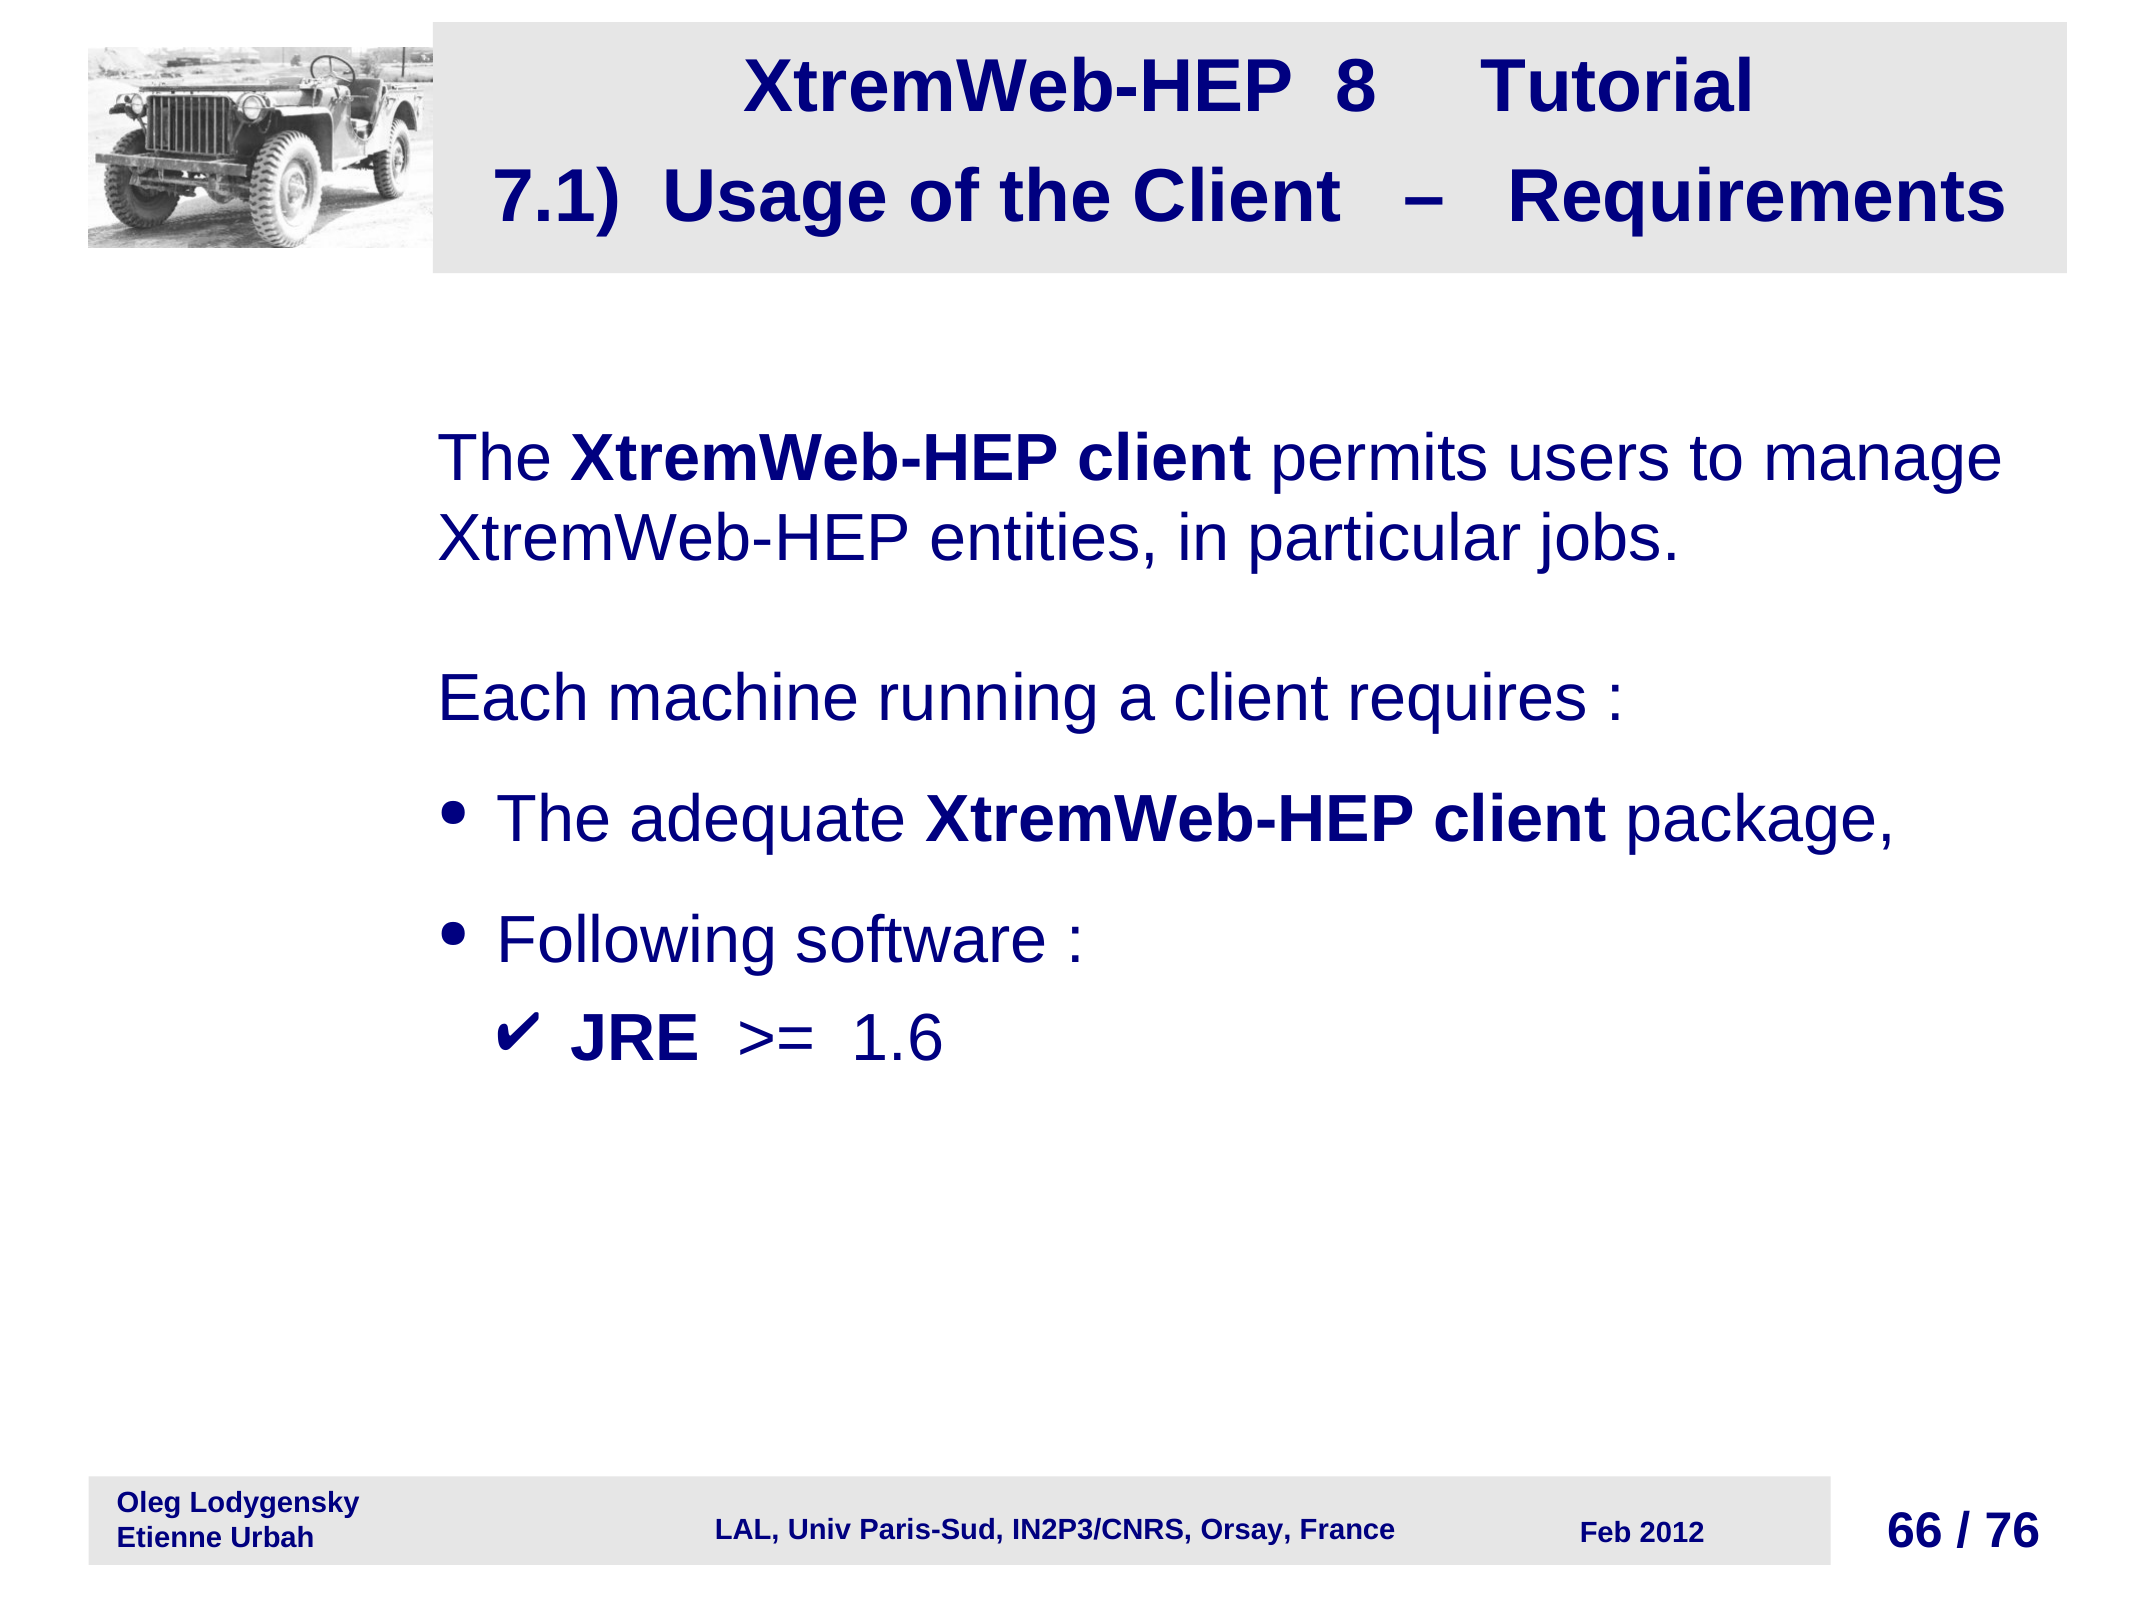

# 7.1) Usage of the Client – Requirements
The XtremWeb-HEP client permits users to manage XtremWeb-HEP entities, in particular jobs.
Each machine running a client requires :
The adequate XtremWeb-HEP client package,
Following software :
JRE >= 1.6
66